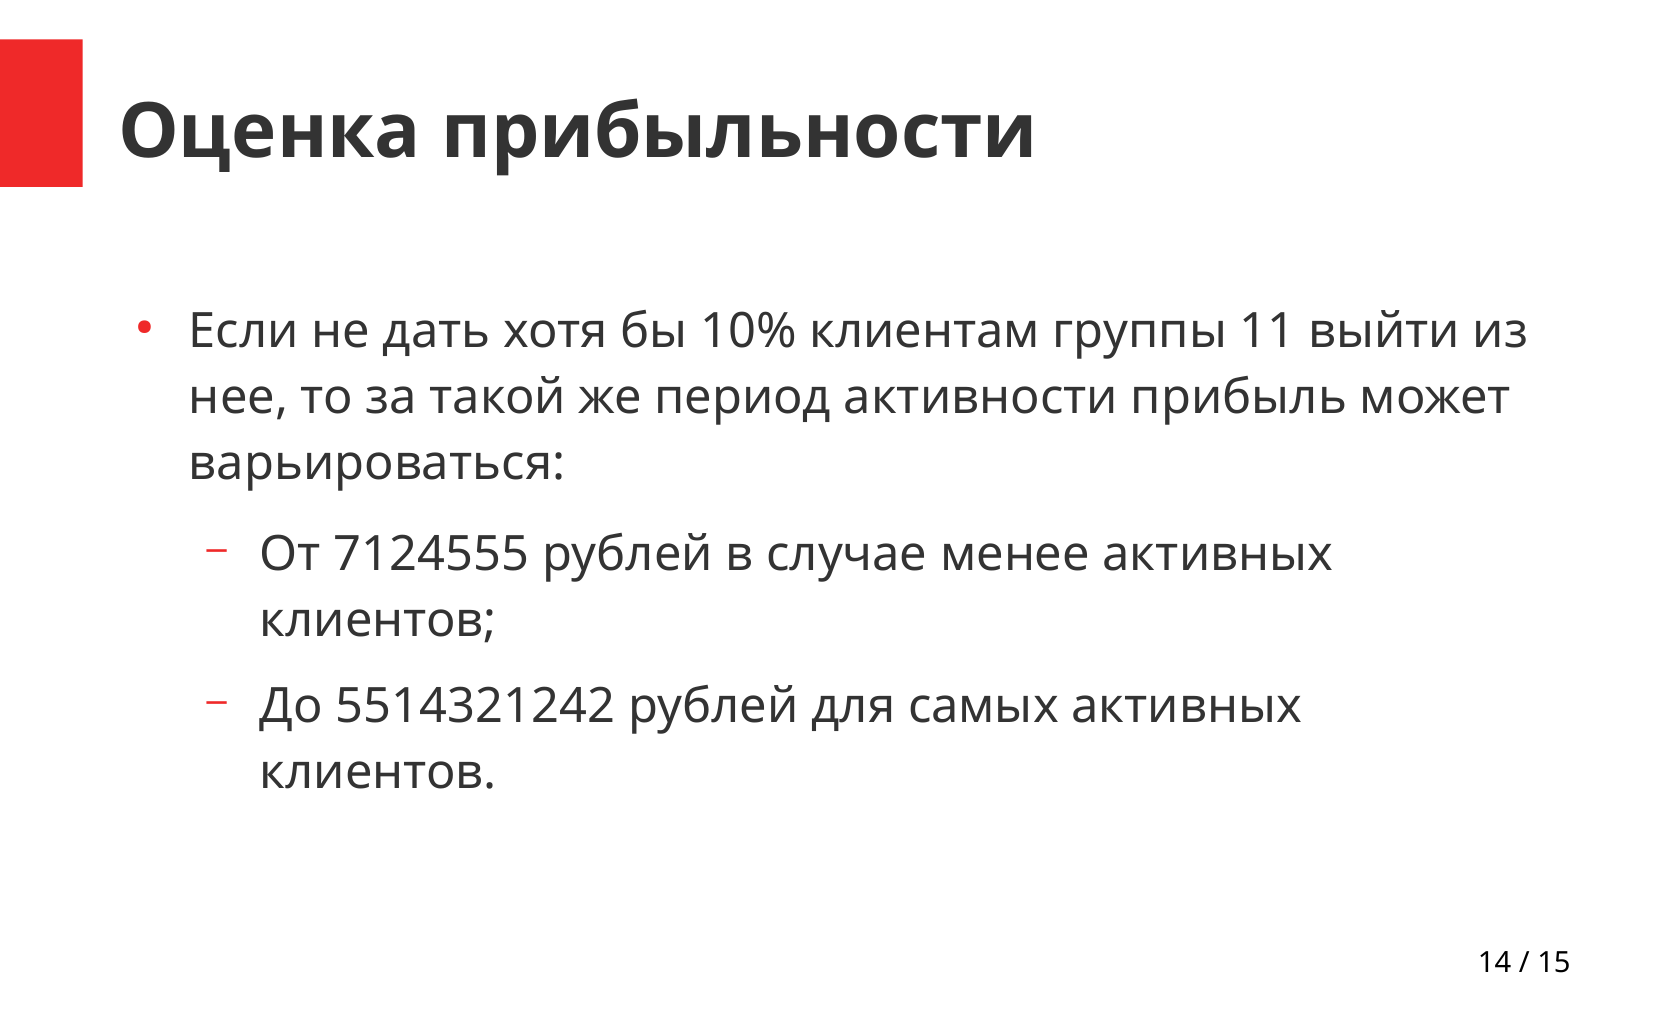

# Оценка прибыльности
Если не дать хотя бы 10% клиентам группы 11 выйти из нее, то за такой же период активности прибыль может варьироваться:
От 7124555 рублей в случае менее активных клиентов;
До 5514321242 рублей для самых активных клиентов.
14